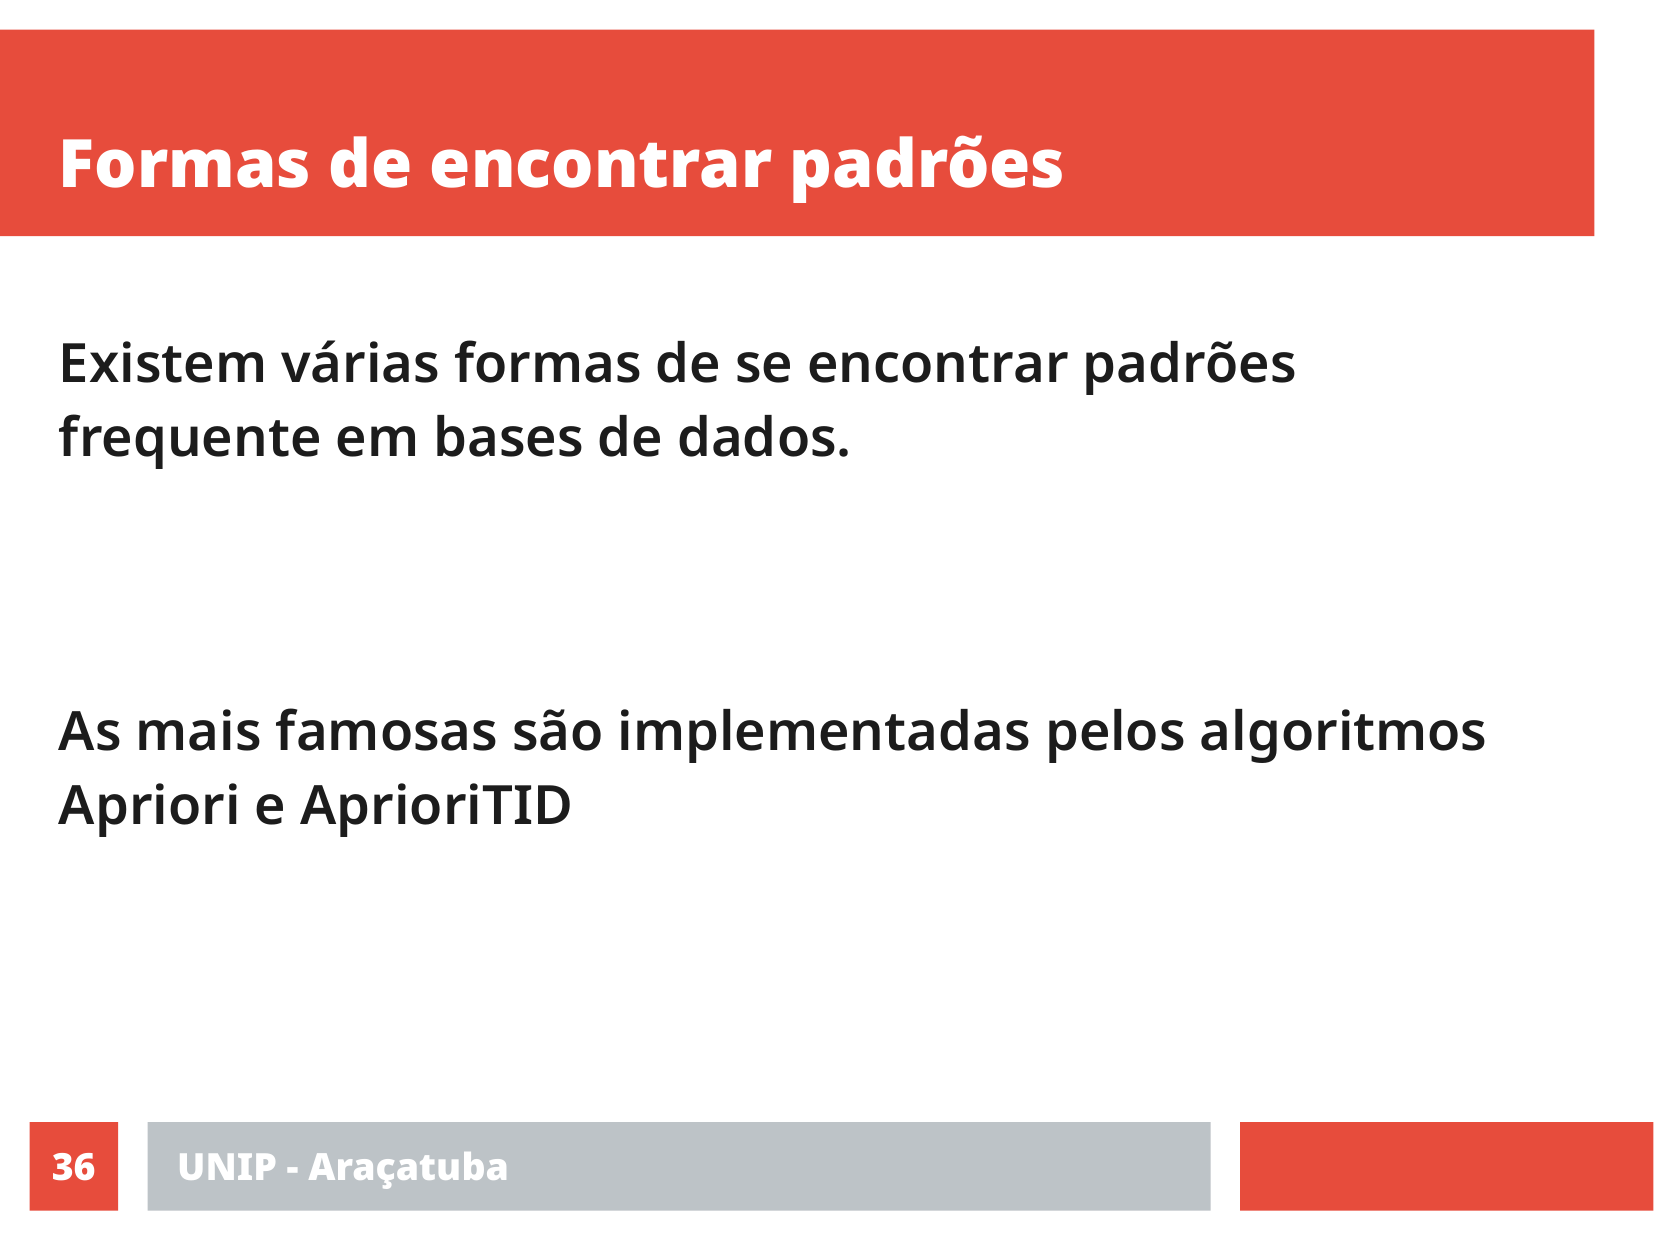

# Formas de encontrar padrões
Existem várias formas de se encontrar padrões frequente em bases de dados.
As mais famosas são implementadas pelos algoritmos Apriori e AprioriTID
36
UNIP - Araçatuba